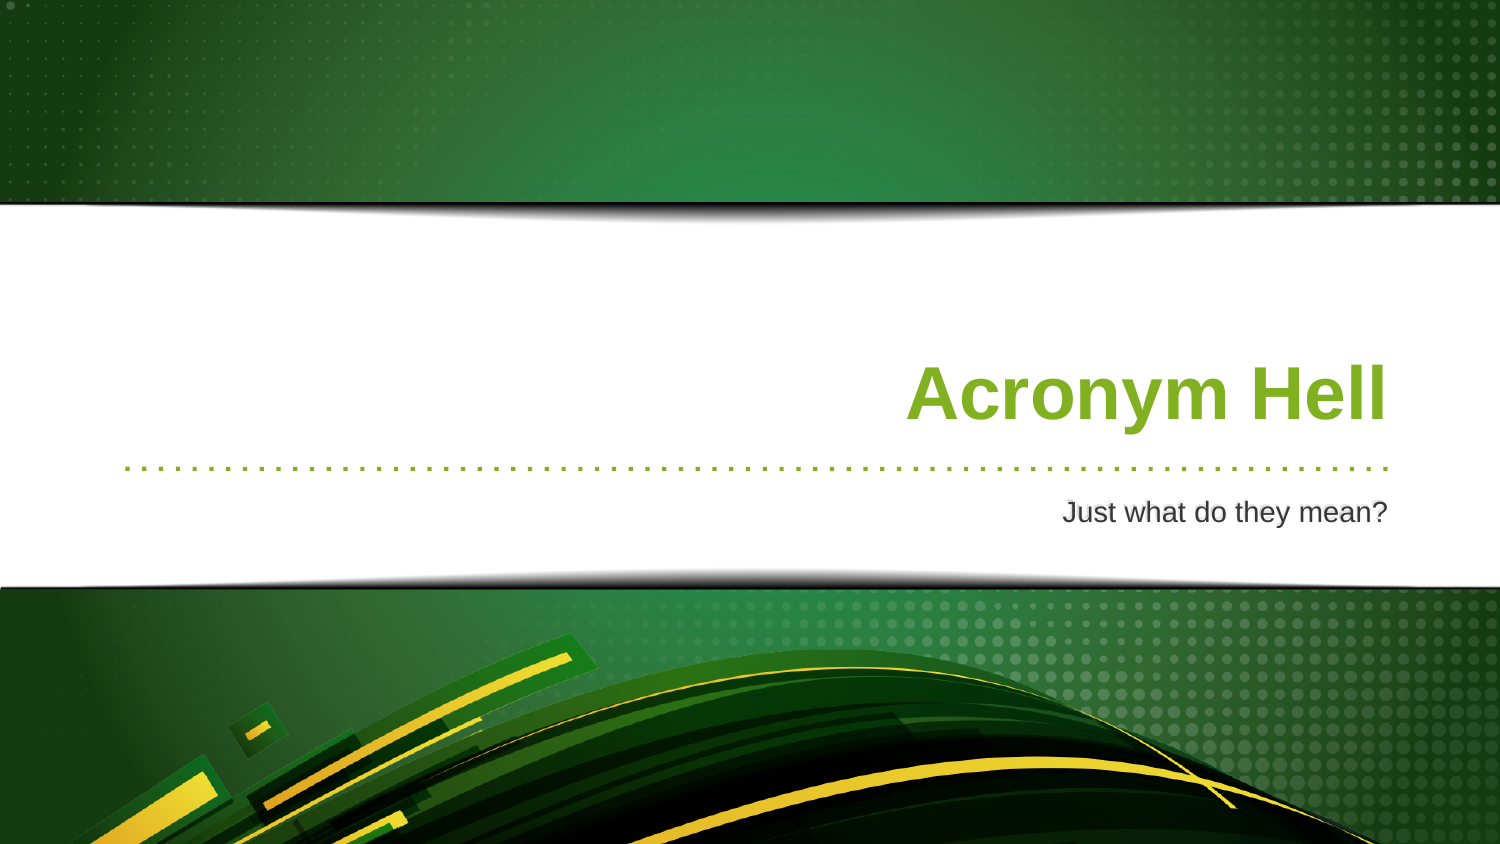

# Acronym Hell
Just what do they mean?